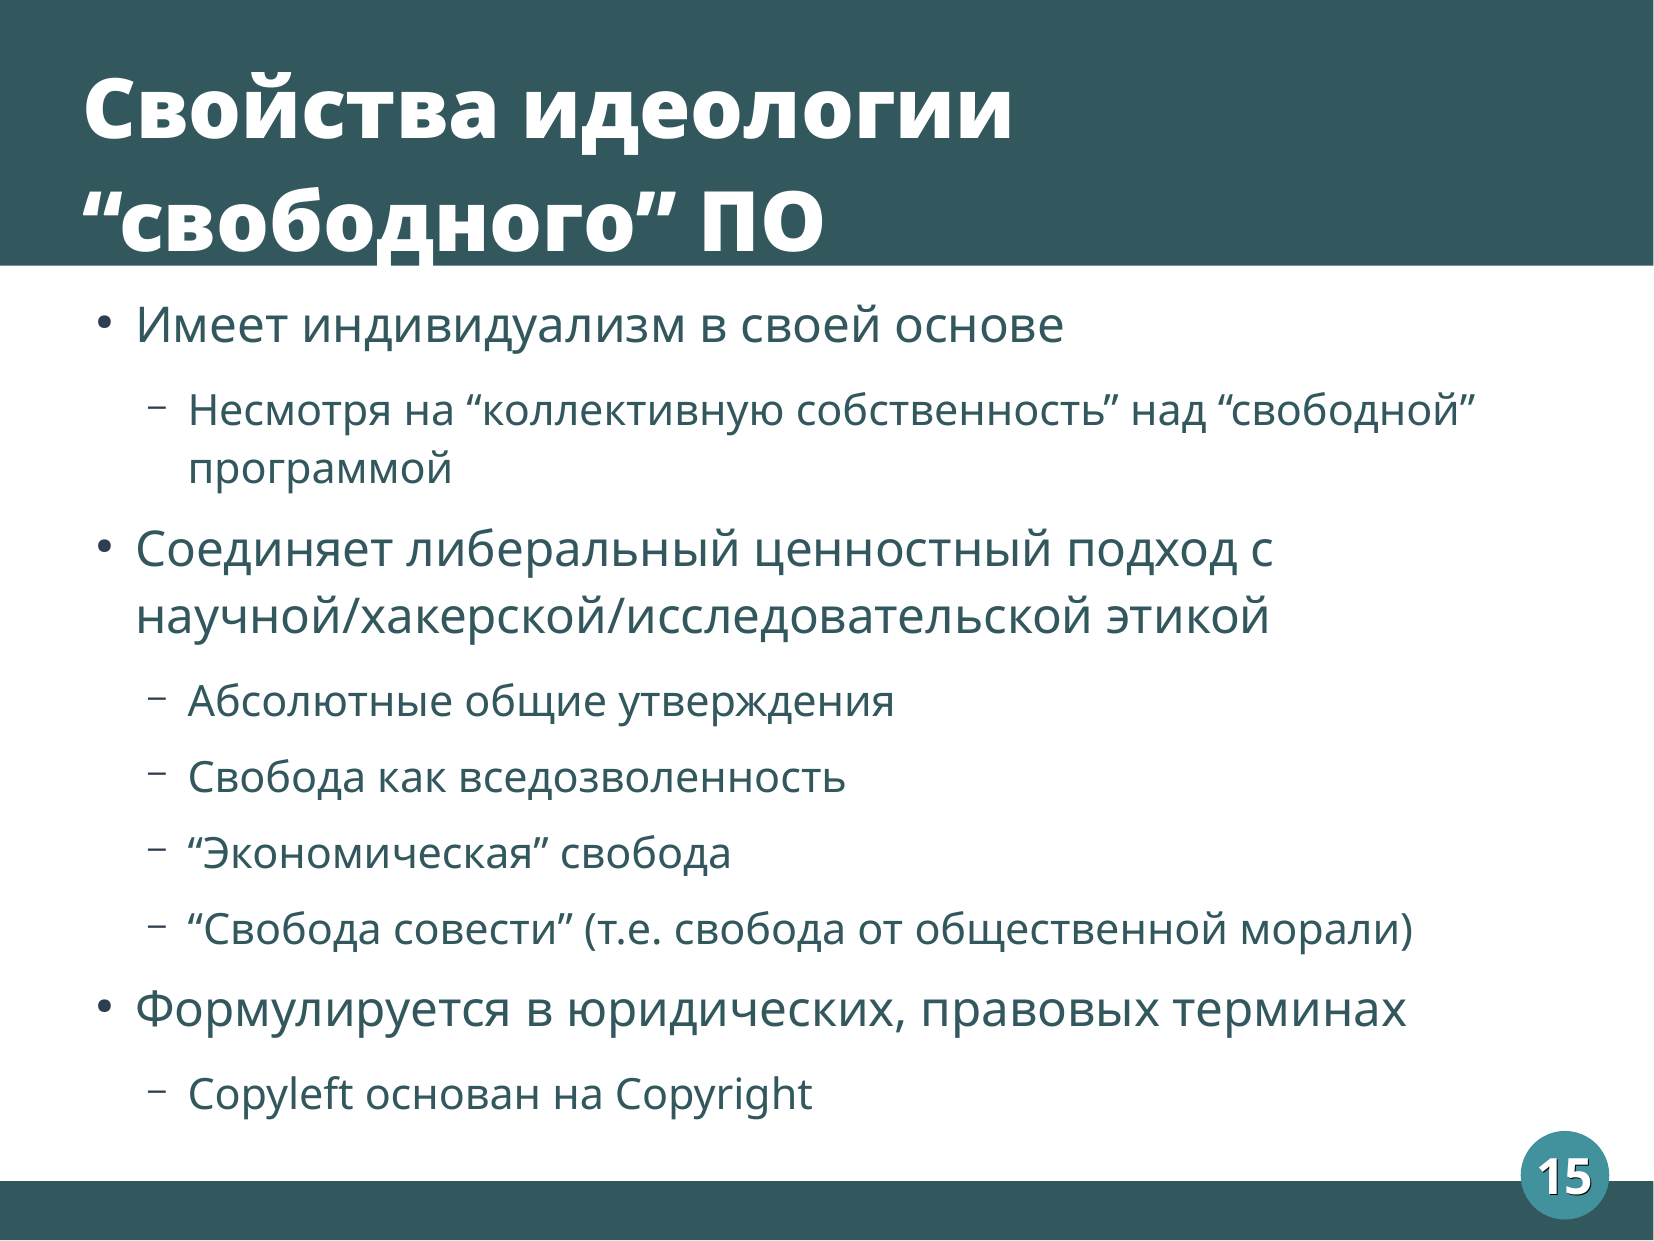

# Свойства идеологии “свободного” ПО
Имеет индивидуализм в своей основе
Несмотря на “коллективную собственность” над “свободной” программой
Соединяет либеральный ценностный подход с научной/хакерской/исследовательской этикой
Абсолютные общие утверждения
Свобода как вседозволенность
“Экономическая” свобода
“Свобода совести” (т.е. свобода от общественной морали)
Формулируется в юридических, правовых терминах
Copyleft основан на Copyright
15